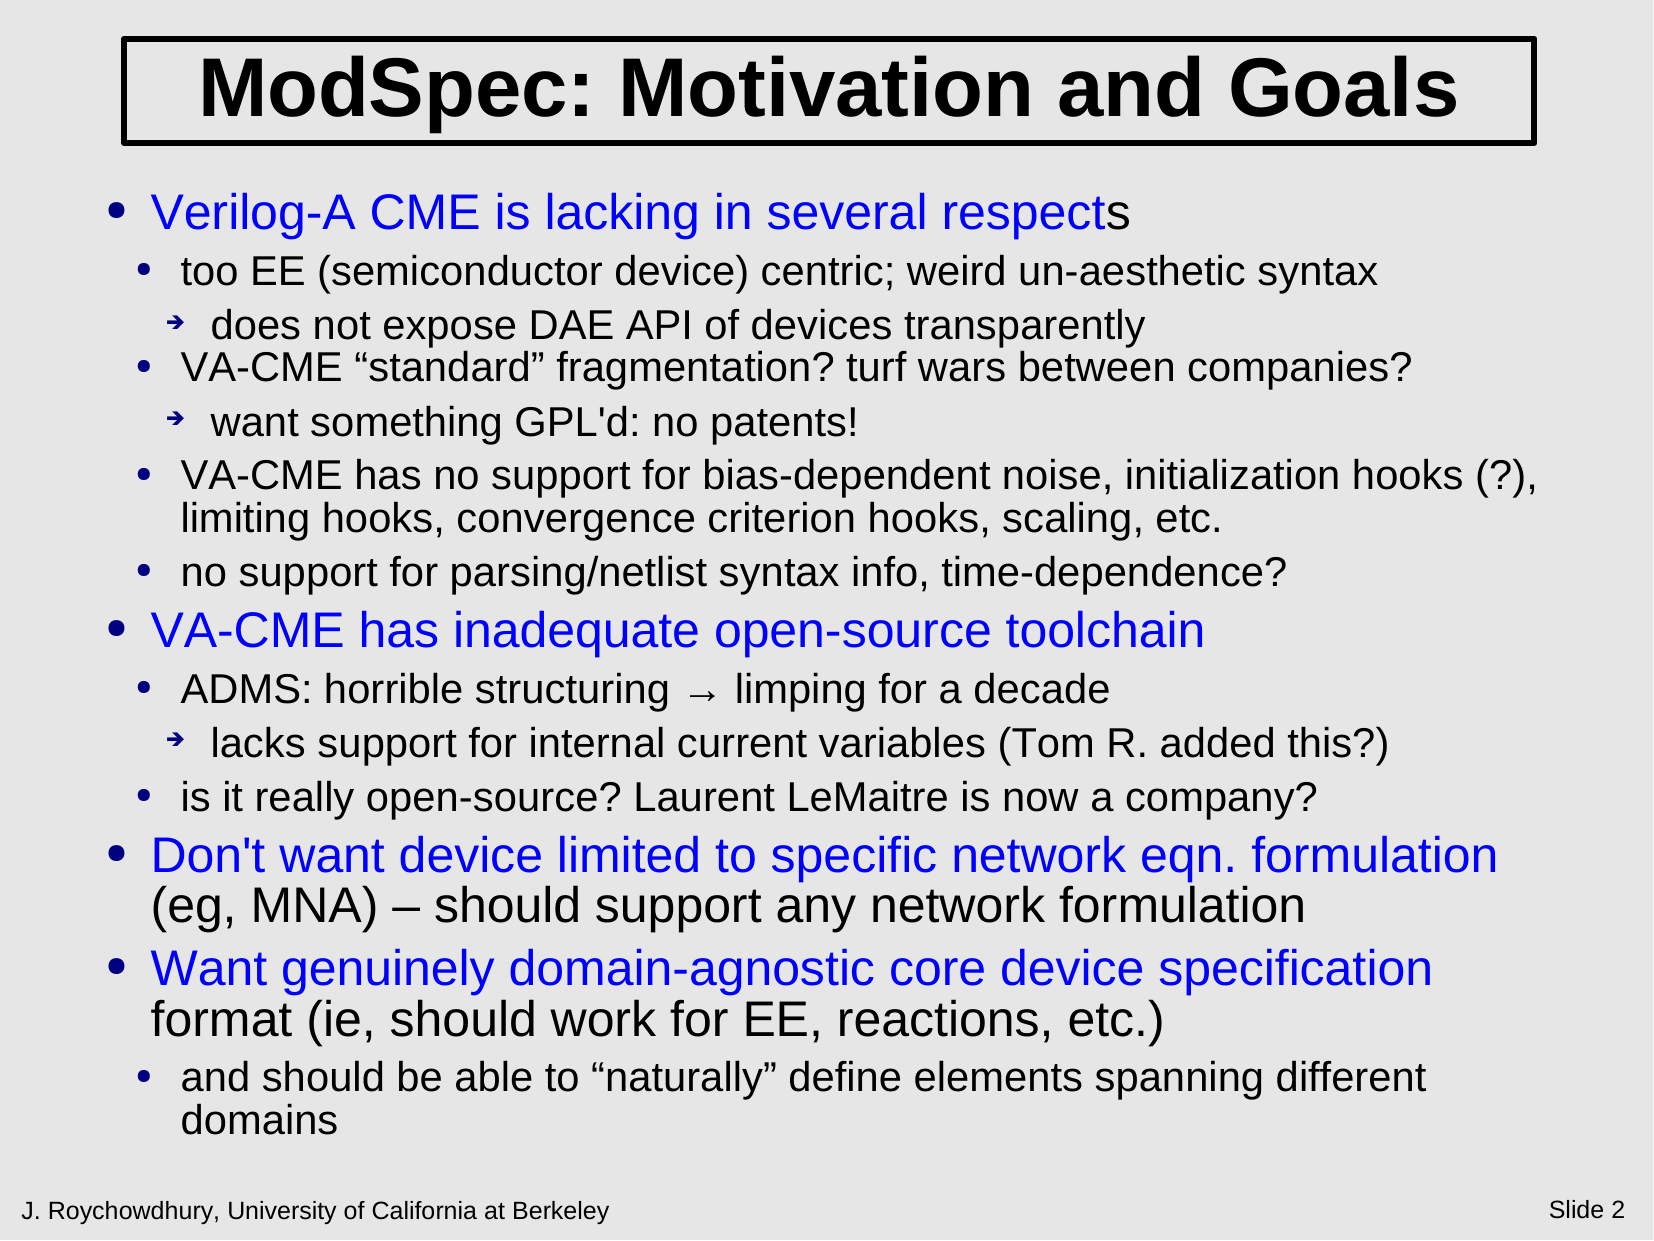

# ModSpec: Motivation and Goals
Verilog-A CME is lacking in several respects
too EE (semiconductor device) centric; weird un-aesthetic syntax
does not expose DAE API of devices transparently
VA-CME “standard” fragmentation? turf wars between companies?
want something GPL'd: no patents!
VA-CME has no support for bias-dependent noise, initialization hooks (?), limiting hooks, convergence criterion hooks, scaling, etc.
no support for parsing/netlist syntax info, time-dependence?
VA-CME has inadequate open-source toolchain
ADMS: horrible structuring → limping for a decade
lacks support for internal current variables (Tom R. added this?)
is it really open-source? Laurent LeMaitre is now a company?
Don't want device limited to specific network eqn. formulation (eg, MNA) – should support any network formulation
Want genuinely domain-agnostic core device specification format (ie, should work for EE, reactions, etc.)
and should be able to “naturally” define elements spanning different domains